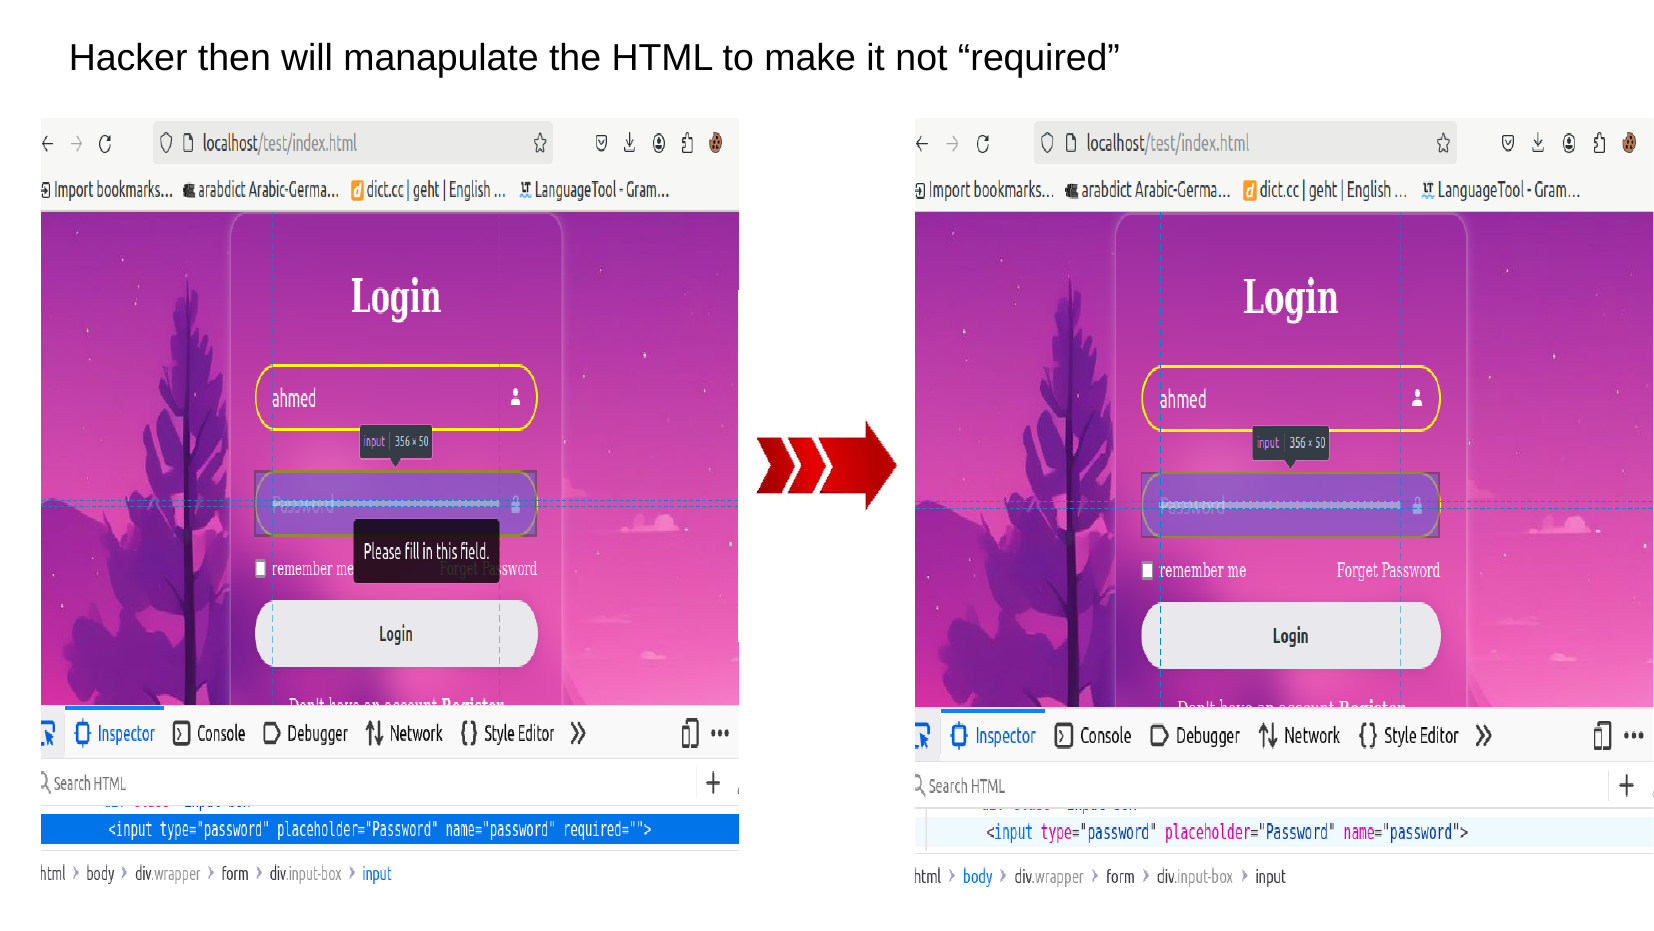

Hacker then will manapulate the HTML to make it not “required”